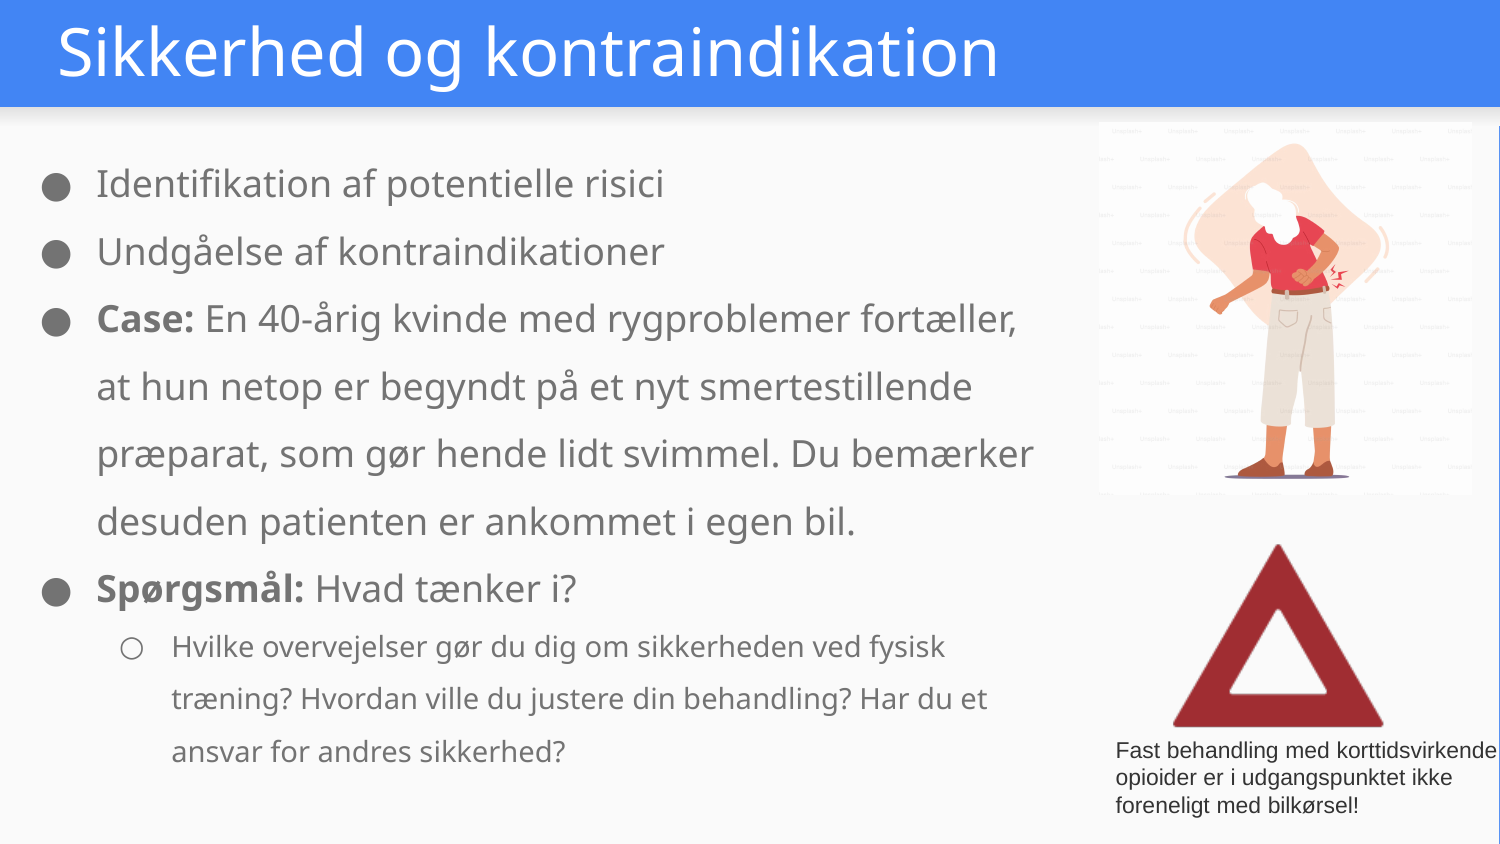

# Sikkerhed og kontraindikation
Identifikation af potentielle risici
Undgåelse af kontraindikationer
Case: En 40-årig kvinde med rygproblemer fortæller, at hun netop er begyndt på et nyt smertestillende præparat, som gør hende lidt svimmel. Du bemærker desuden patienten er ankommet i egen bil.
Spørgsmål: Hvad tænker i?
Hvilke overvejelser gør du dig om sikkerheden ved fysisk træning? Hvordan ville du justere din behandling? Har du et ansvar for andres sikkerhed?
Fast behandling med korttidsvirkende opioider er i udgangspunktet ikke foreneligt med bilkørsel!